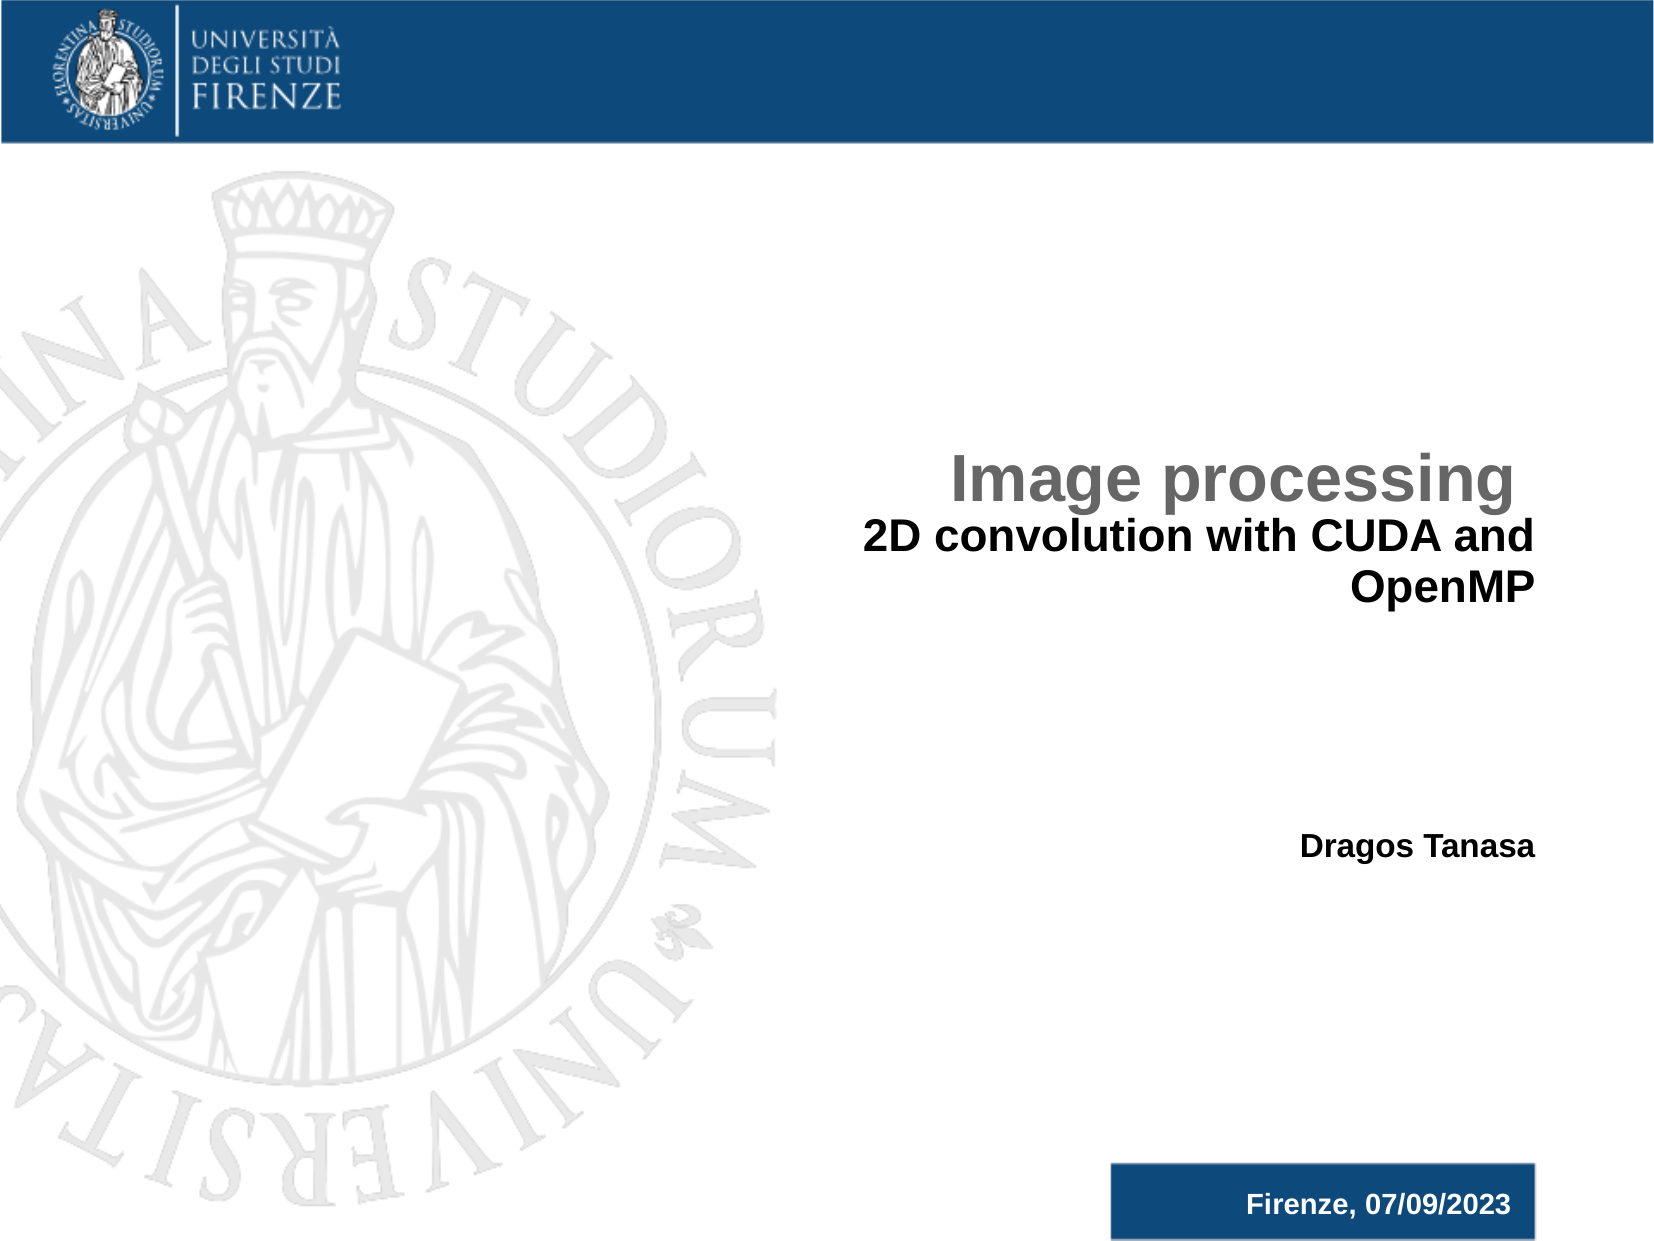

# Image processing
2D convolution with CUDA and OpenMP
Dragos Tanasa
Firenze, 07/09/2023